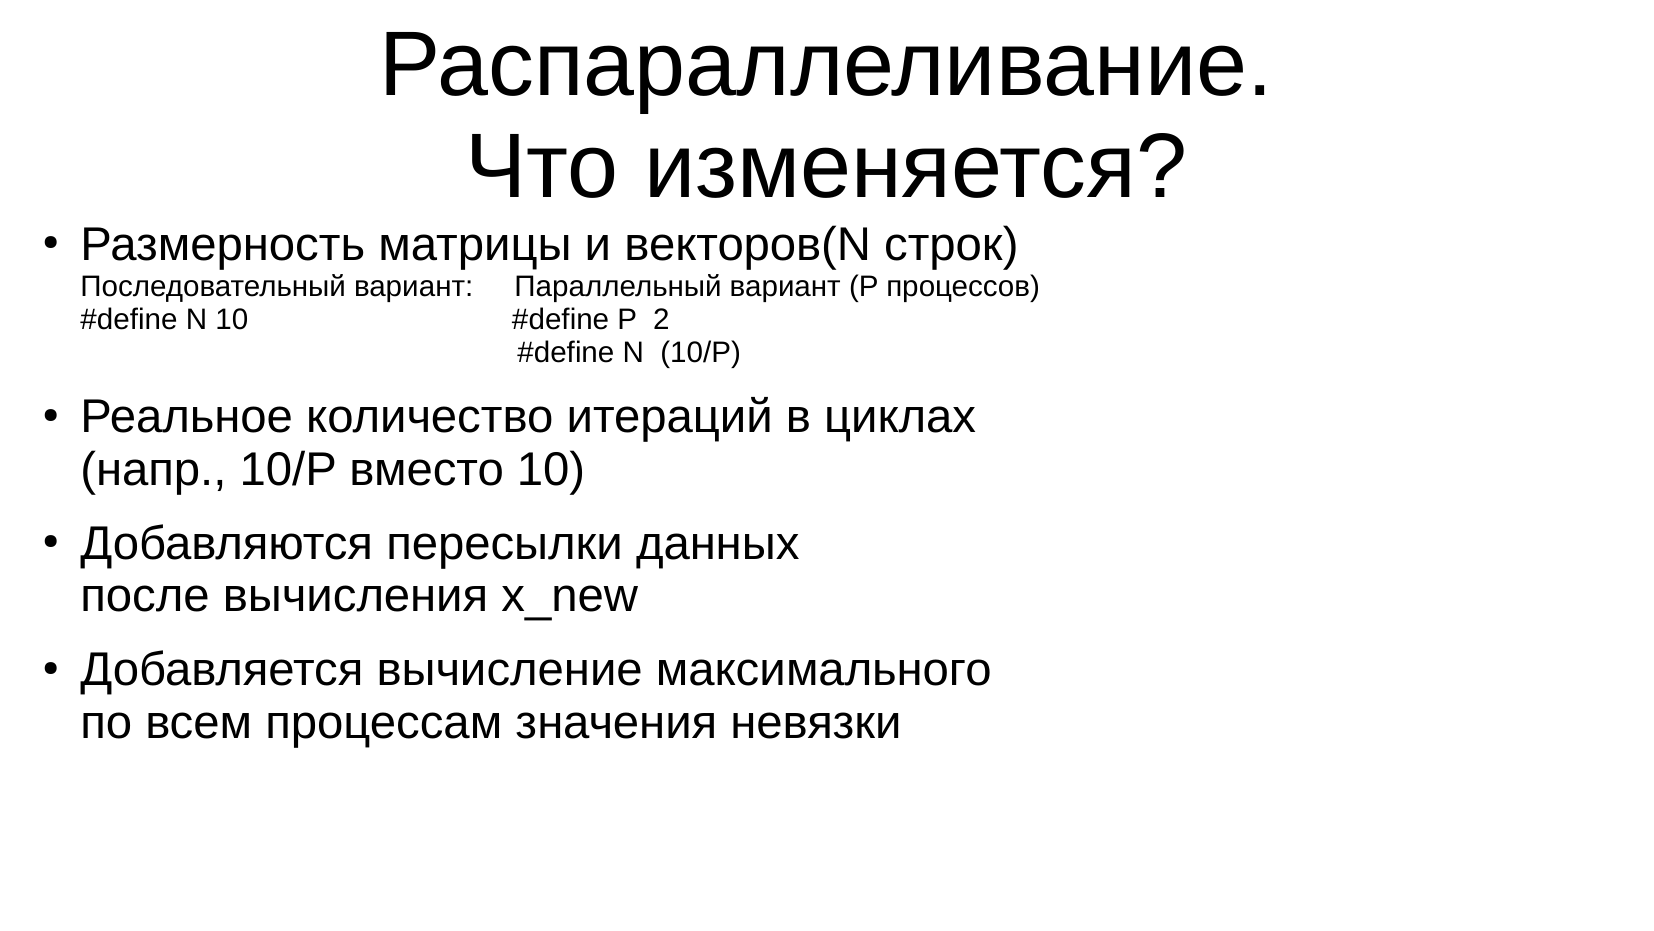

# Распараллеливание. Что изменяется?
Размерность матрицы и векторов(N строк)
Последовательный вариант: Параллельный вариант (P процессов)
#define N 10 #define P 2
 #define N (10/P)
Реальное количество итераций в циклах
(напр., 10/P вместо 10)
Добавляются пересылки данных
после вычисления x_new
Добавляется вычисление максимального
по всем процессам значения невязки